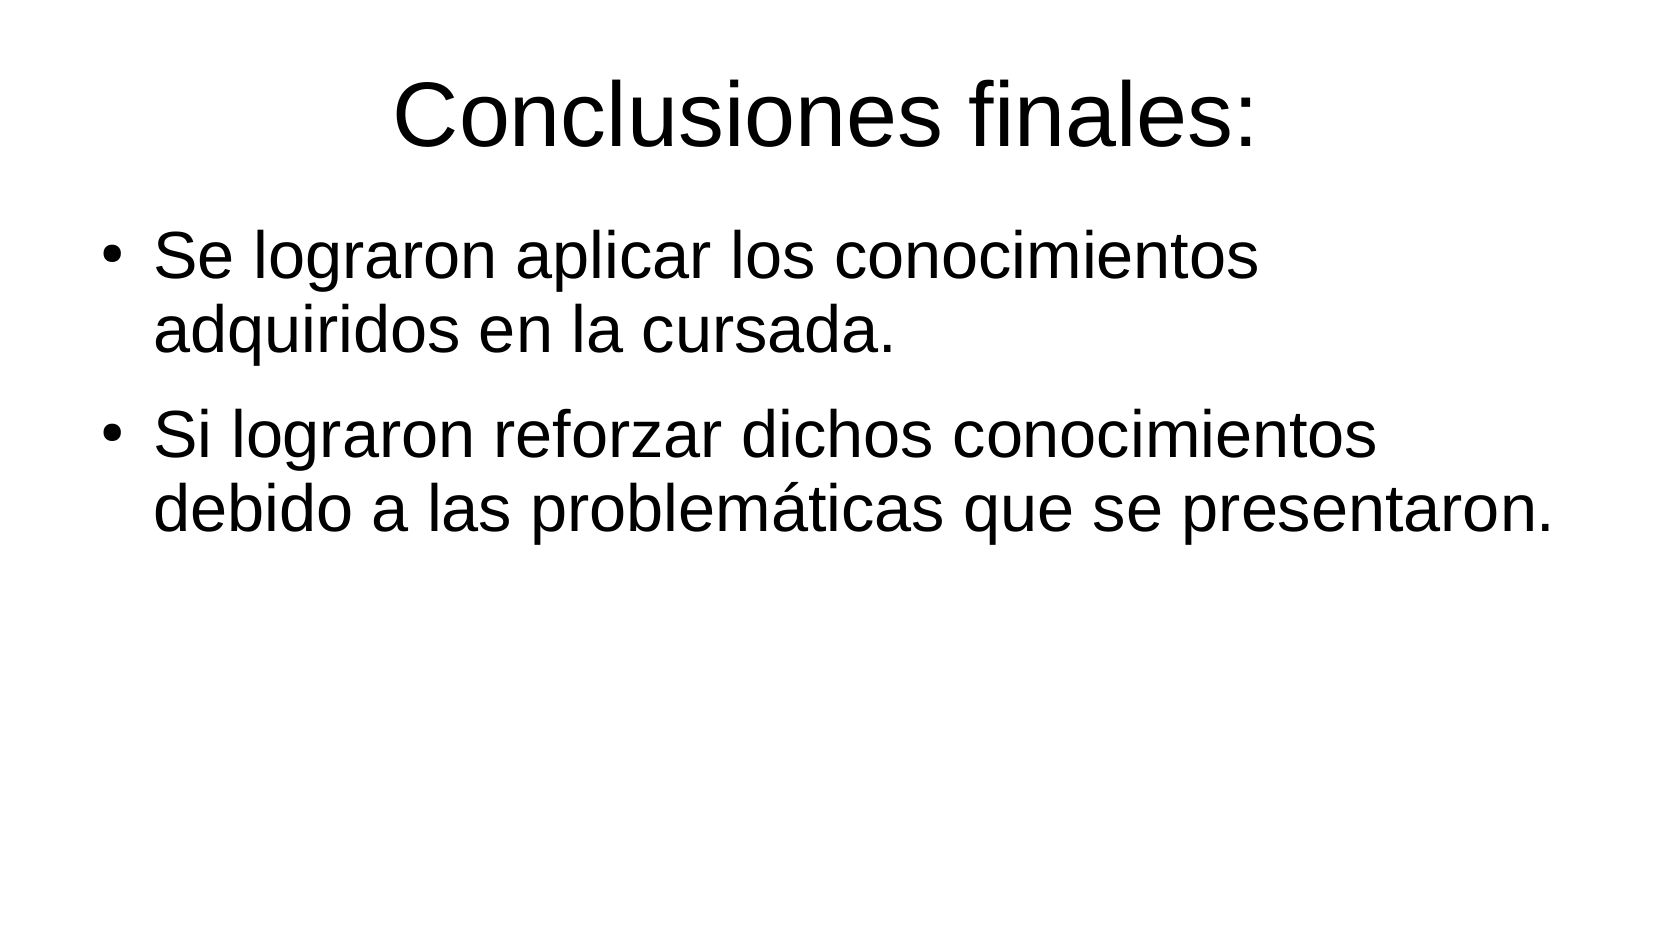

# Conclusiones finales:
Se lograron aplicar los conocimientos adquiridos en la cursada.
Si lograron reforzar dichos conocimientos debido a las problemáticas que se presentaron.